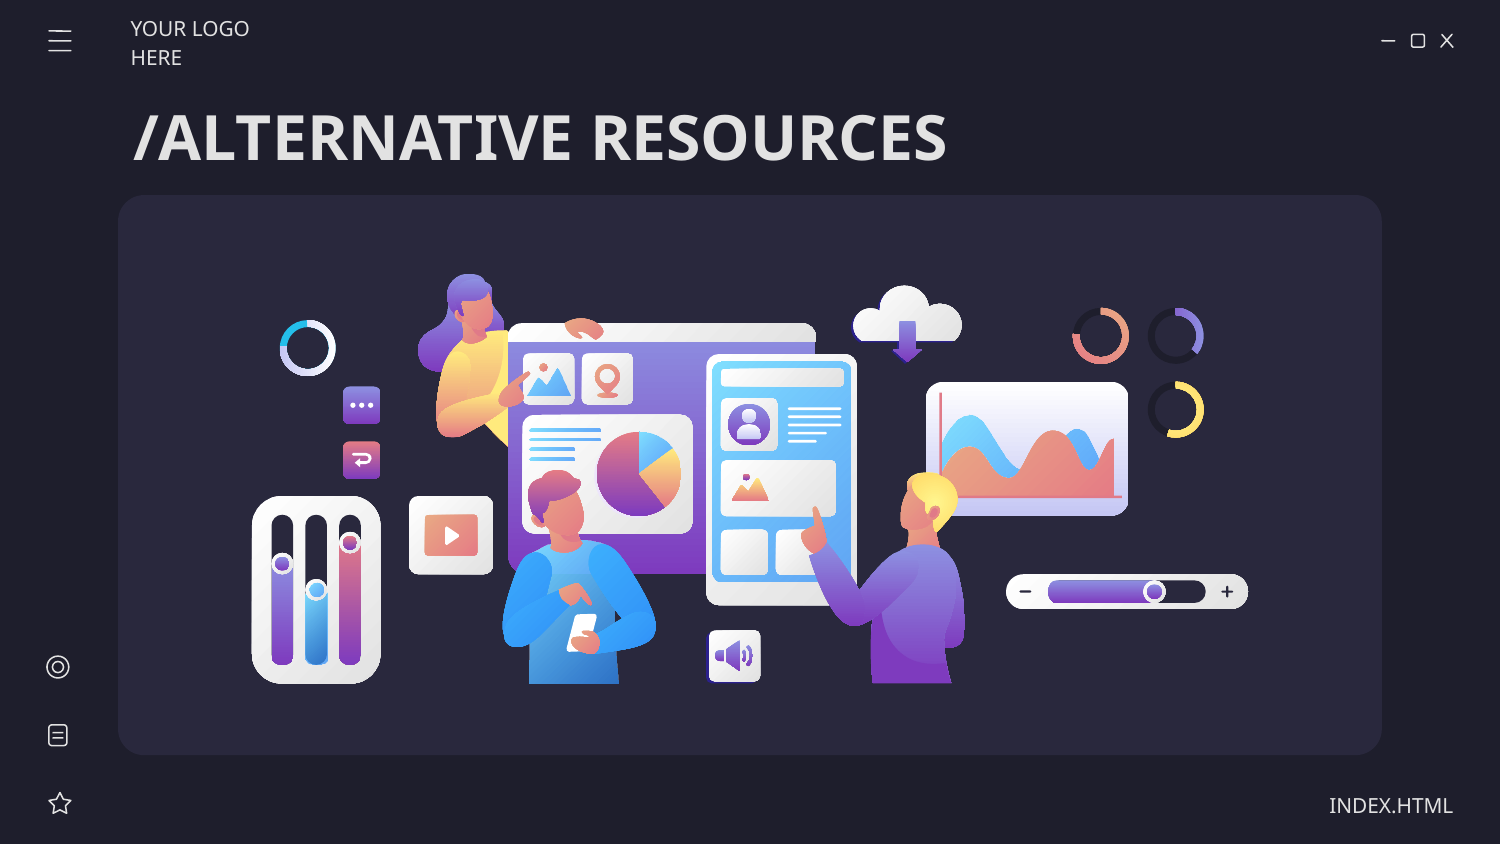

# YOUR LOGO HERE
/ALTERNATIVE RESOURCES
INDEX.HTML